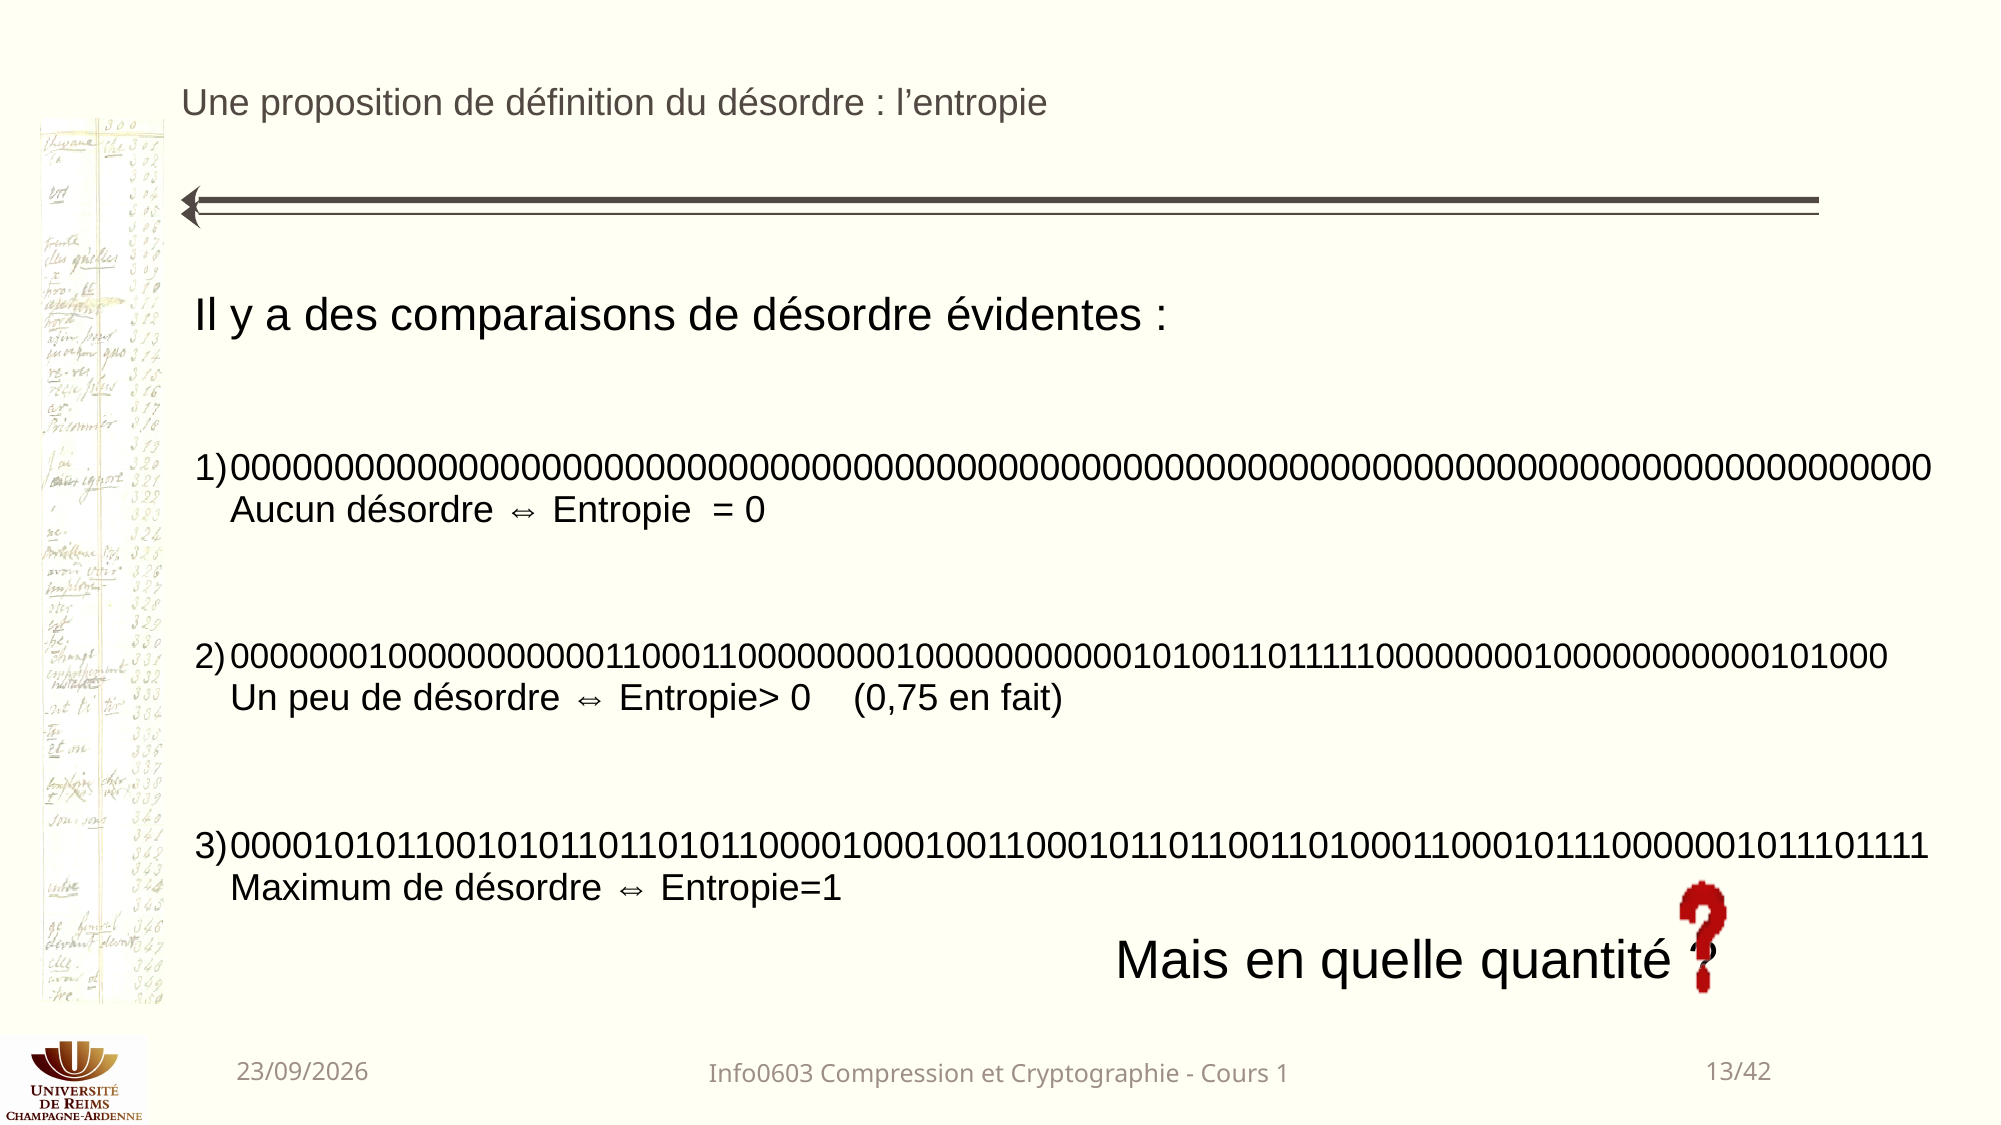

# Une proposition de définition du désordre : l’entropie
Il y a des comparaisons de désordre évidentes :
0000000000000000000000000000000000000000000000000000000000000000000000000000000000
Aucun désordre ⇔ Entropie = 0
0000000100000000000110001100000000100000000000101001101111100000000100000000000101000
Un peu de désordre ⇔ Entropie> 0 (0,75 en fait)
000010101100101011011010110000100010011000101101100110100011000101110000001011101111
Maximum de désordre ⇔ Entropie=1
Mais en quelle quantité ?